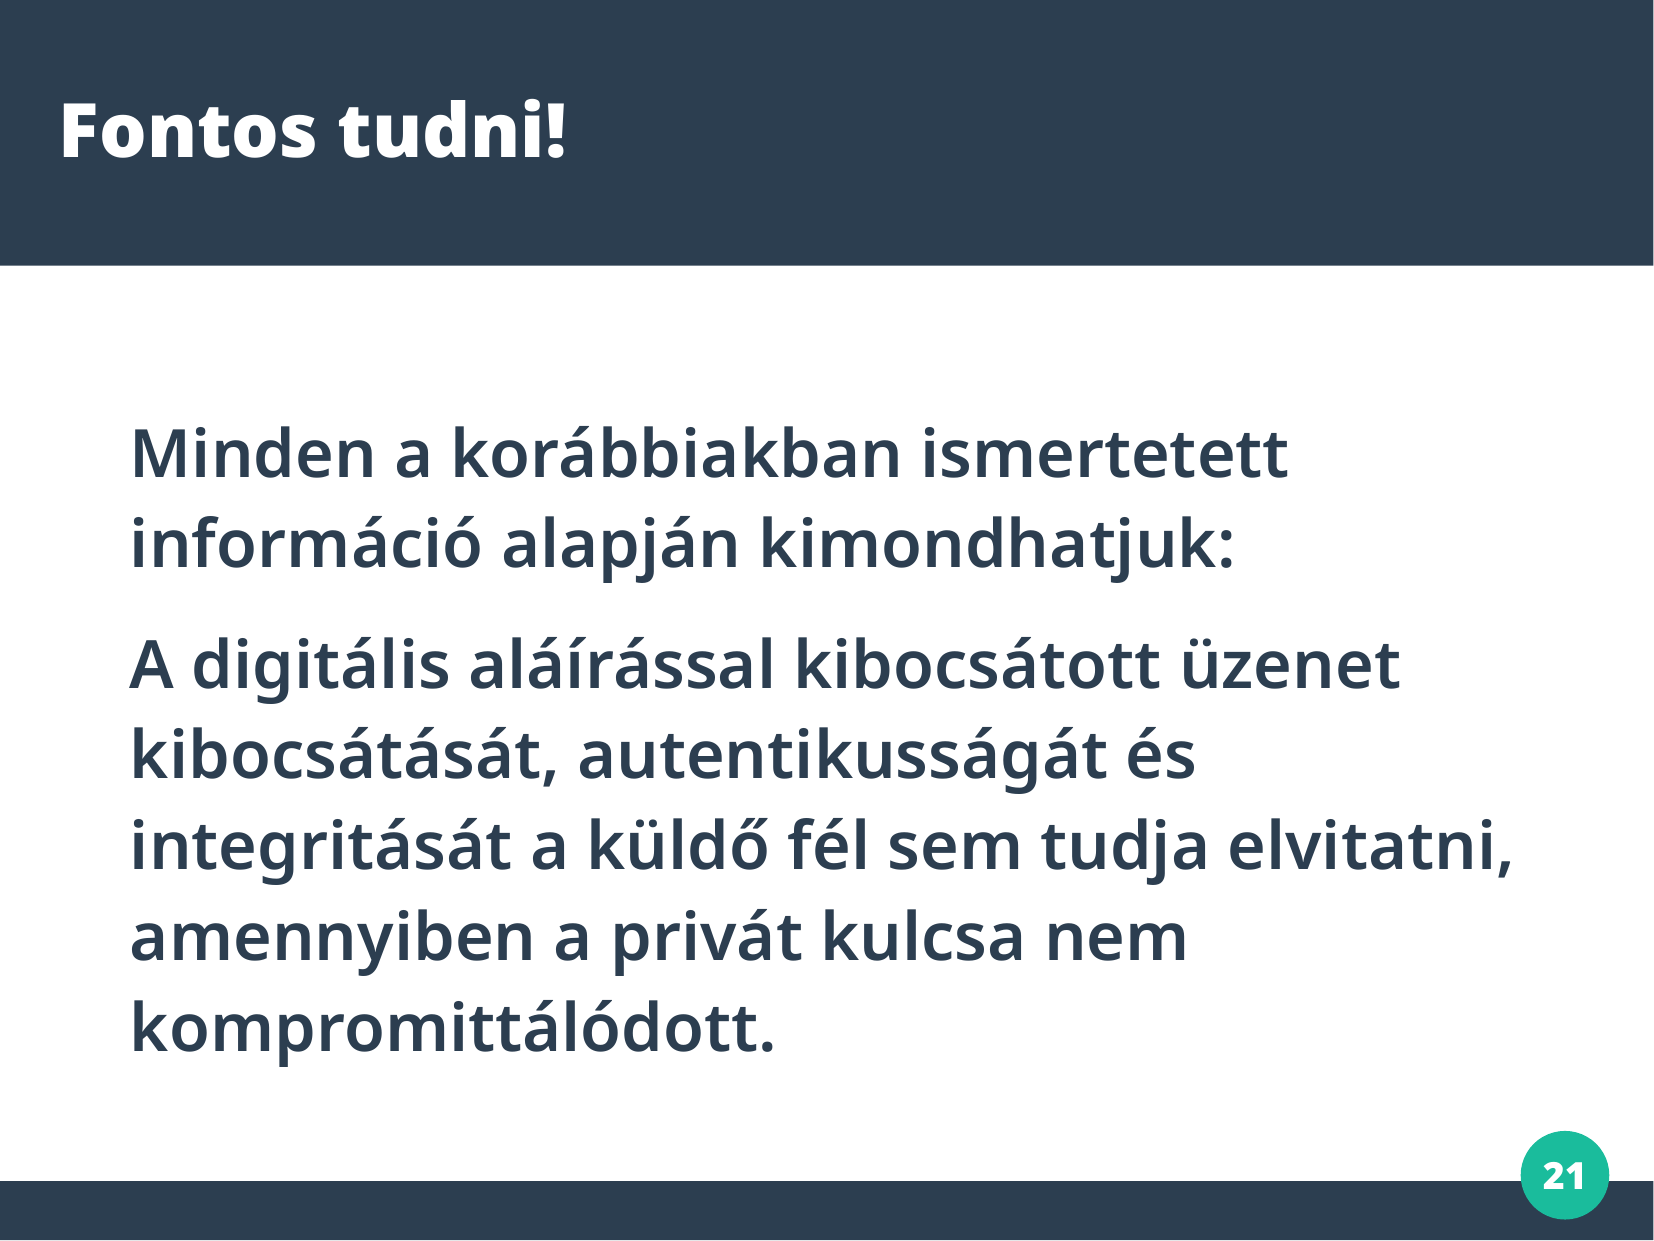

# Fontos tudni!
Minden a korábbiakban ismertetett információ alapján kimondhatjuk:
A digitális aláírással kibocsátott üzenet kibocsátását, autentikusságát és integritását a küldő fél sem tudja elvitatni, amennyiben a privát kulcsa nem kompromittálódott.
21